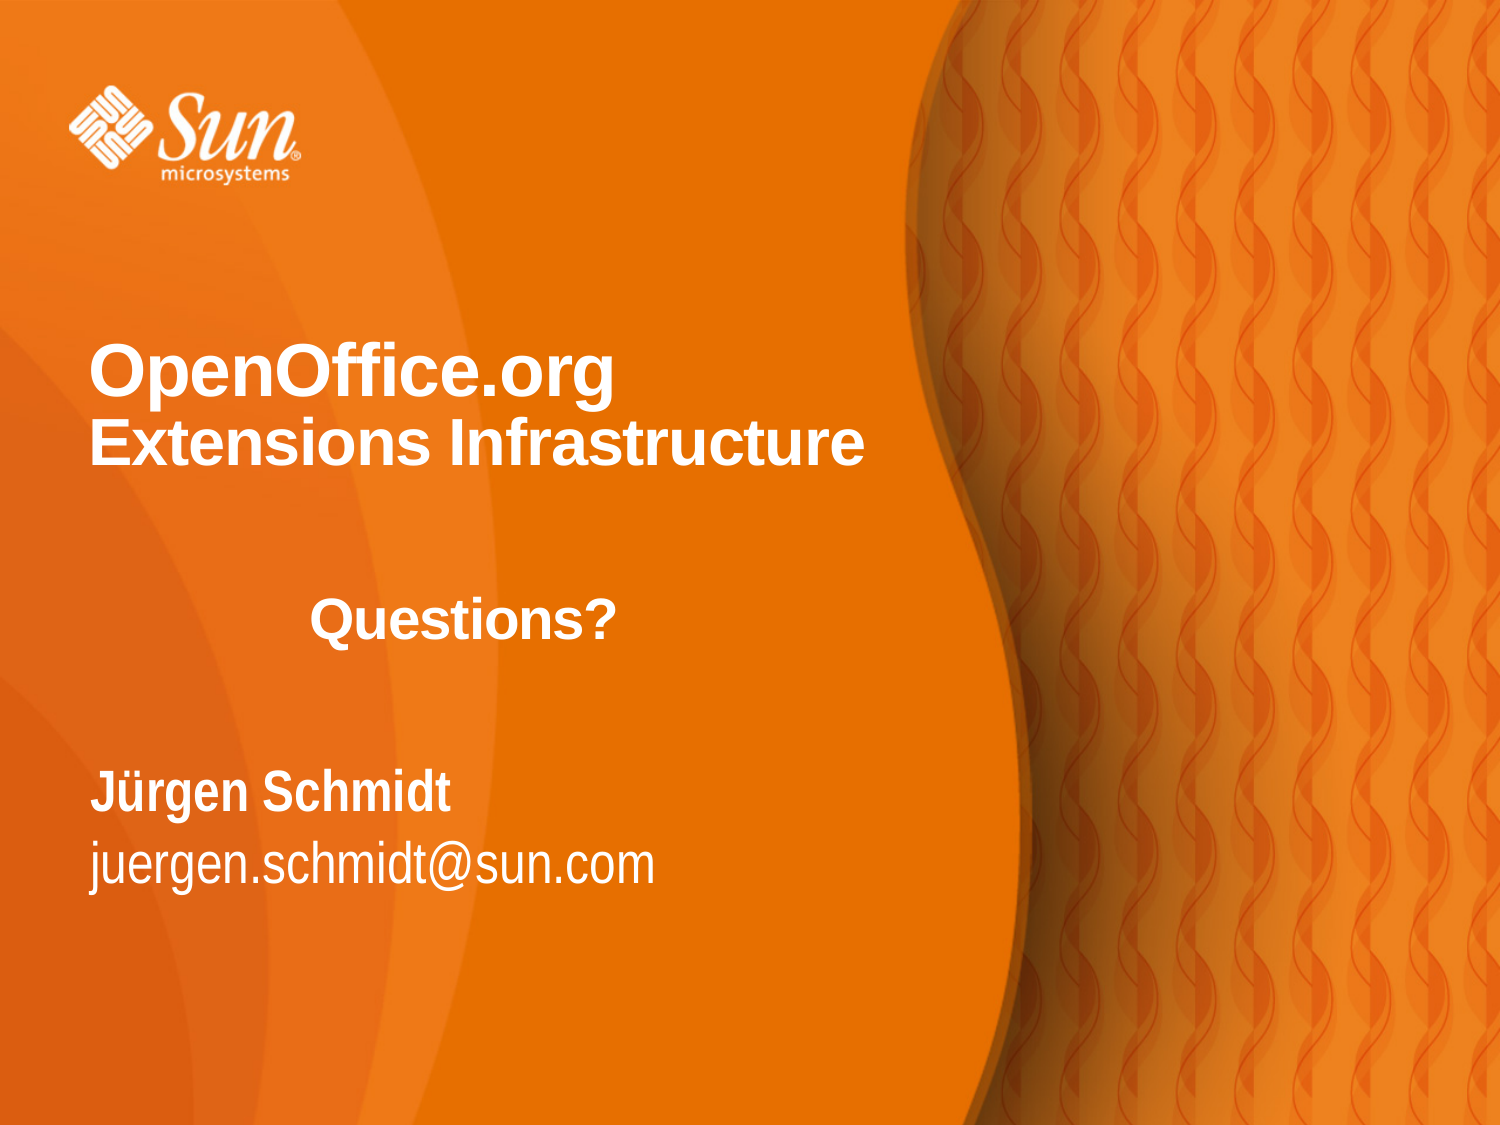

# OpenOffice.org Extensions Infrastructure Questions?
Jürgen Schmidt
juergen.schmidt@sun.com